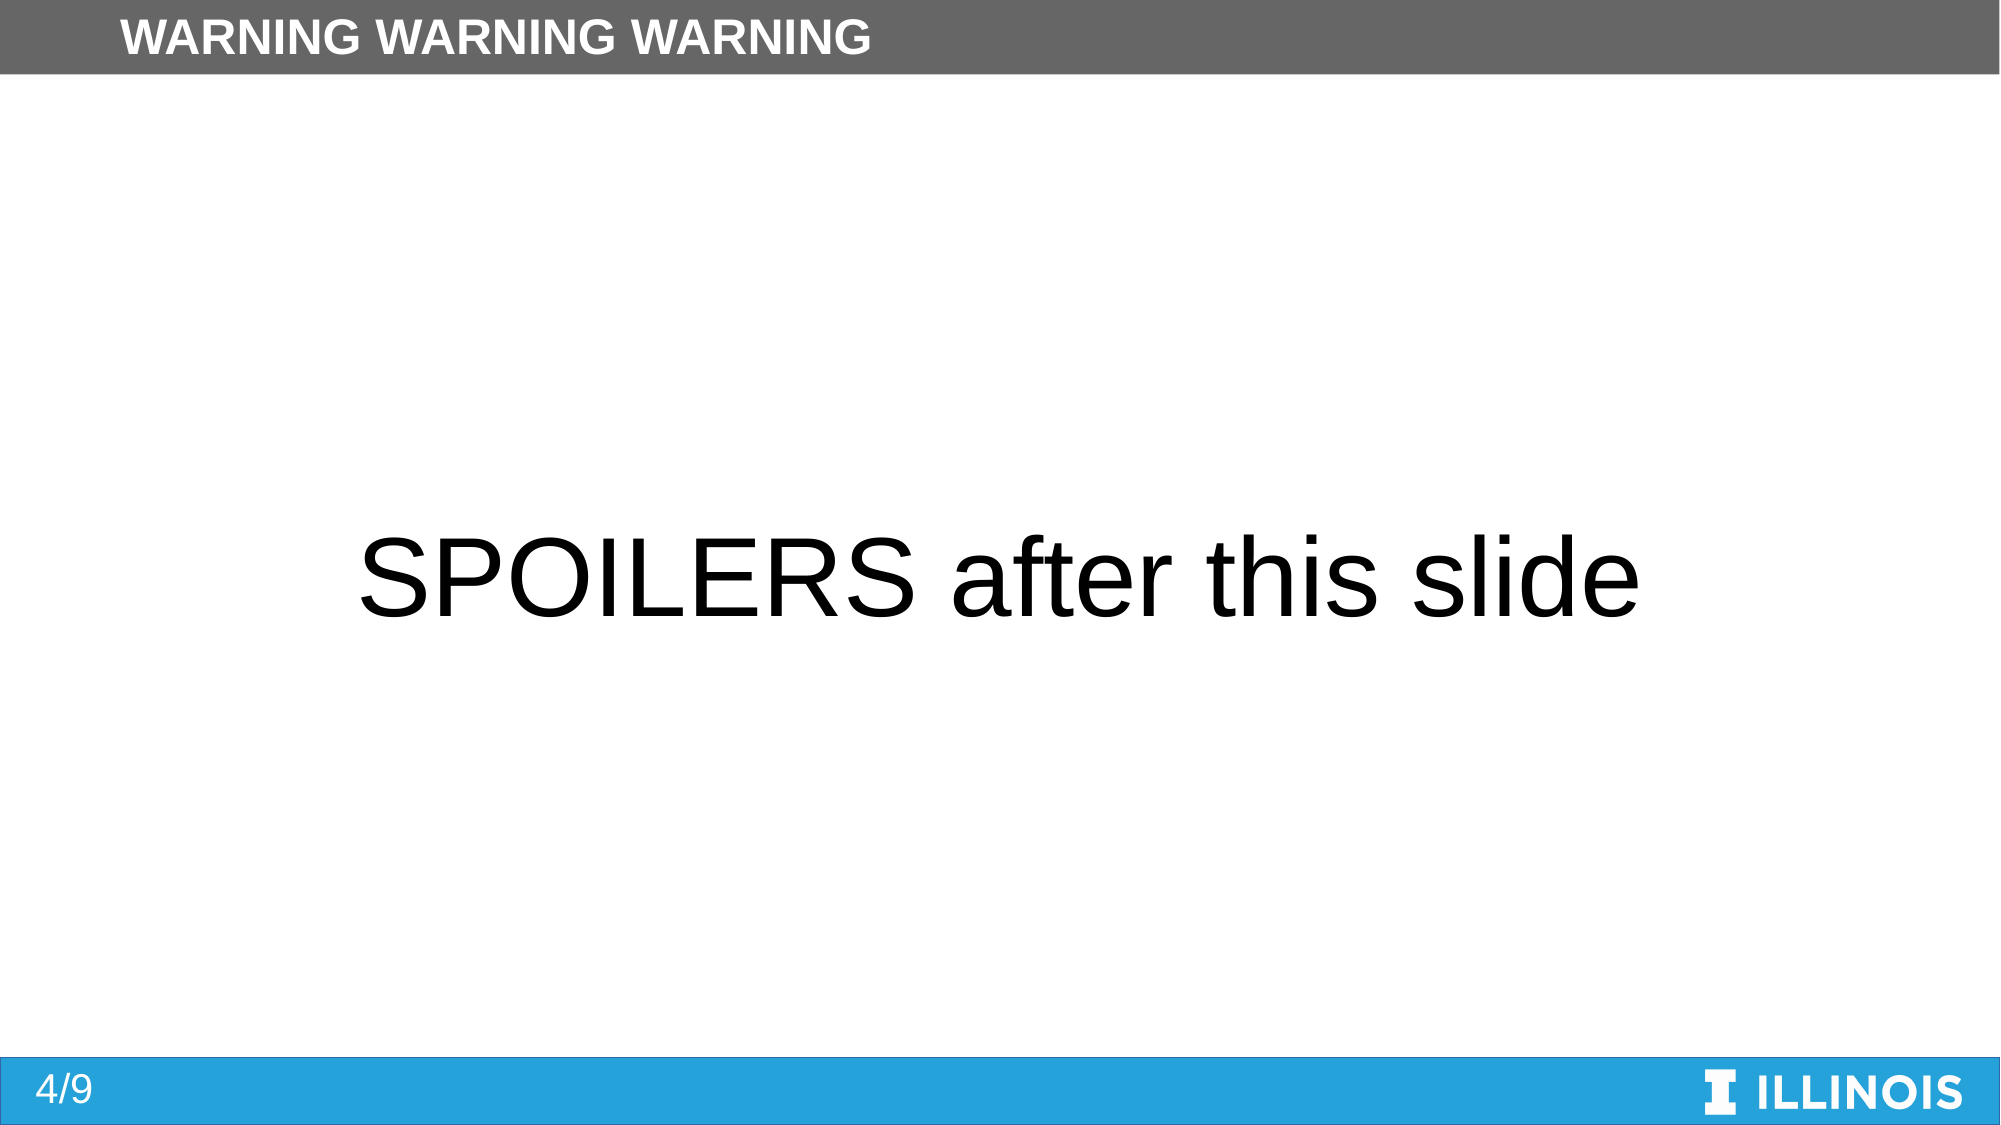

# WARNING WARNING WARNING
SPOILERS after this slide